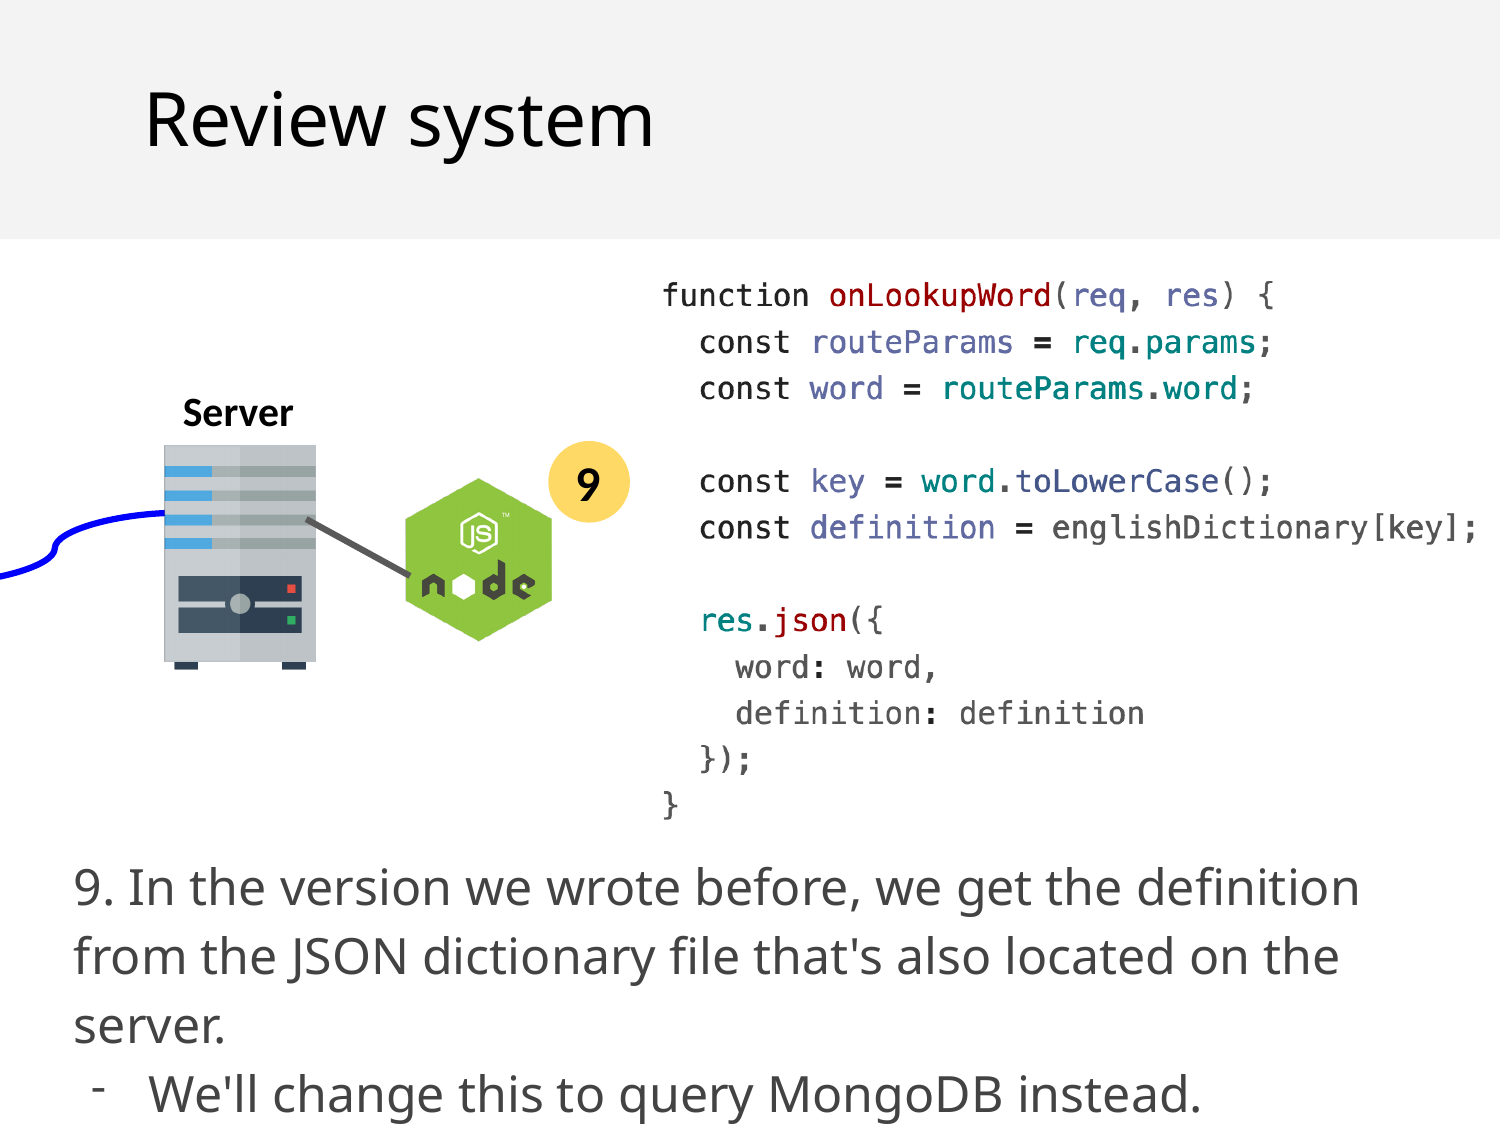

# Review system
Server
9
9. In the version we wrote before, we get the definition from the JSON dictionary file that's also located on the server.
We'll change this to query MongoDB instead.